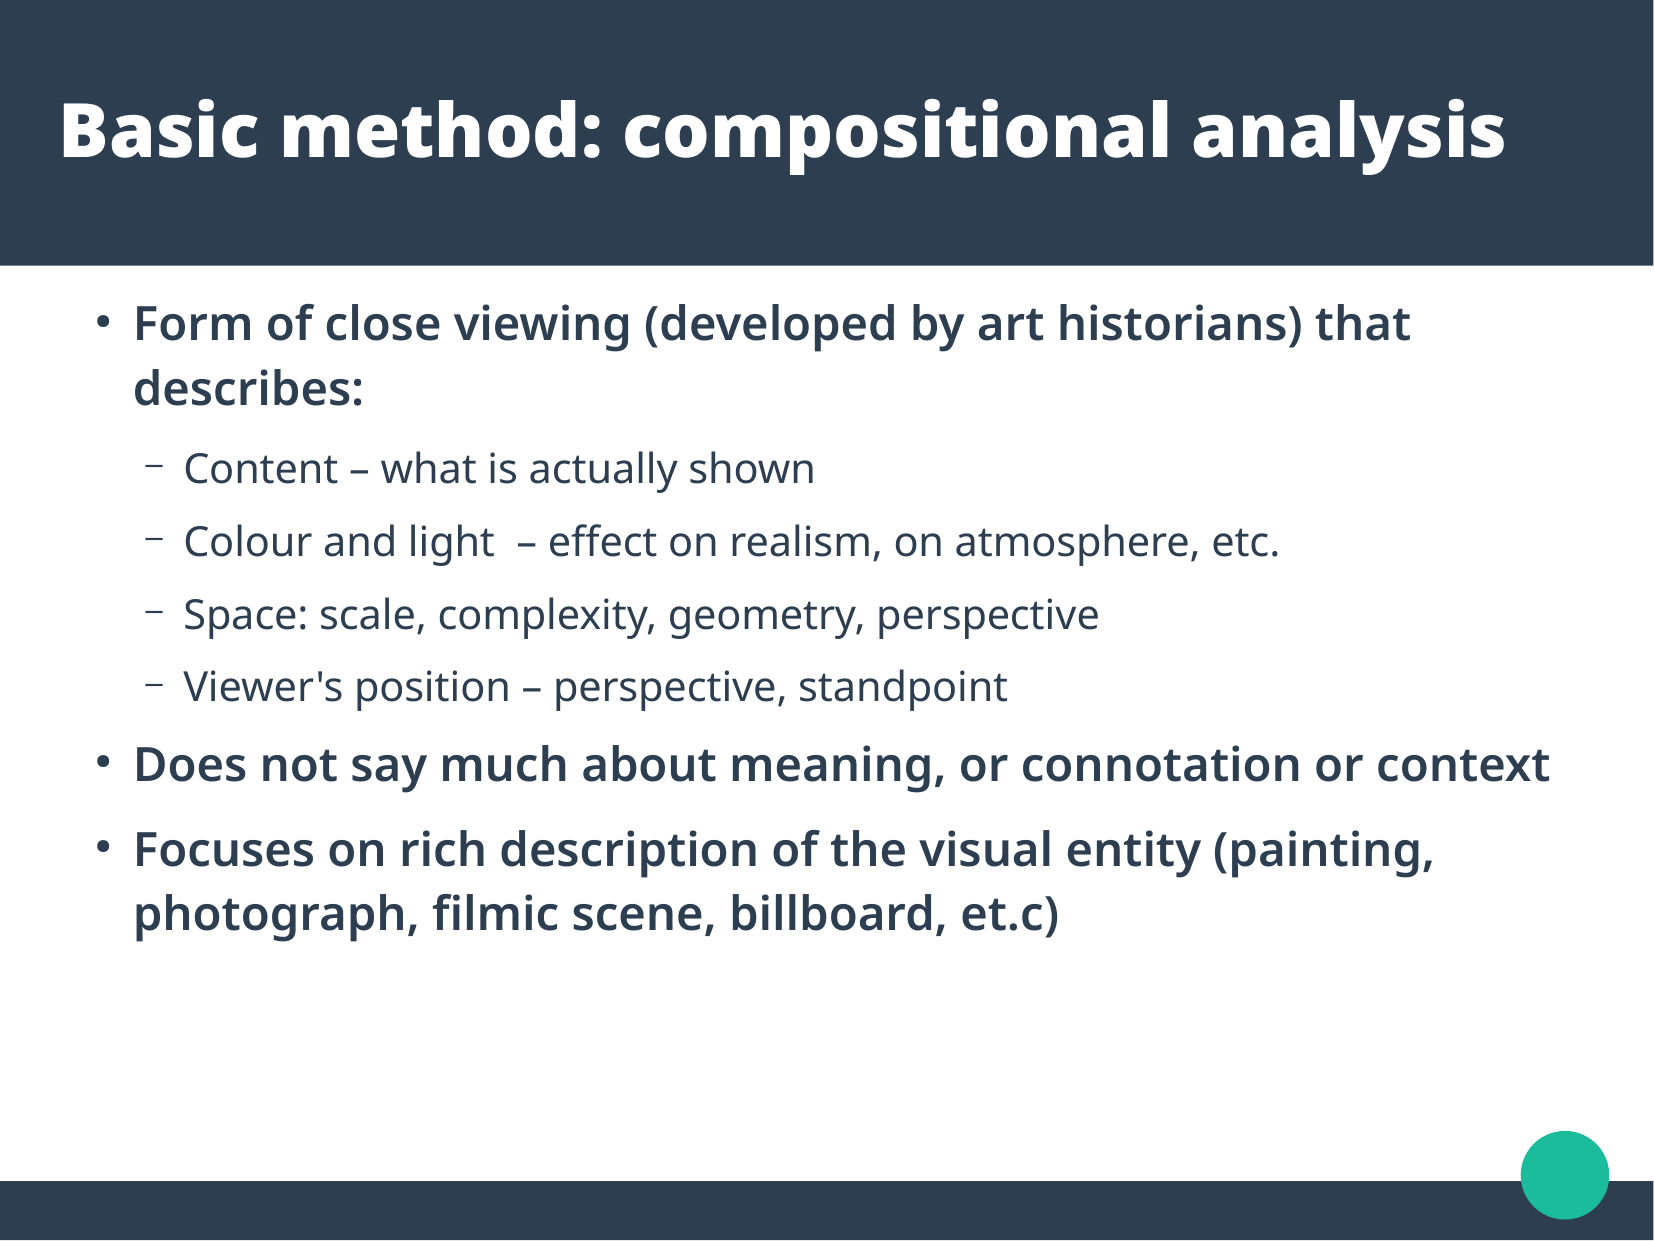

# Basic method: compositional analysis
Form of close viewing (developed by art historians) that describes:
Content – what is actually shown
Colour and light – effect on realism, on atmosphere, etc.
Space: scale, complexity, geometry, perspective
Viewer's position – perspective, standpoint
Does not say much about meaning, or connotation or context
Focuses on rich description of the visual entity (painting, photograph, filmic scene, billboard, et.c)